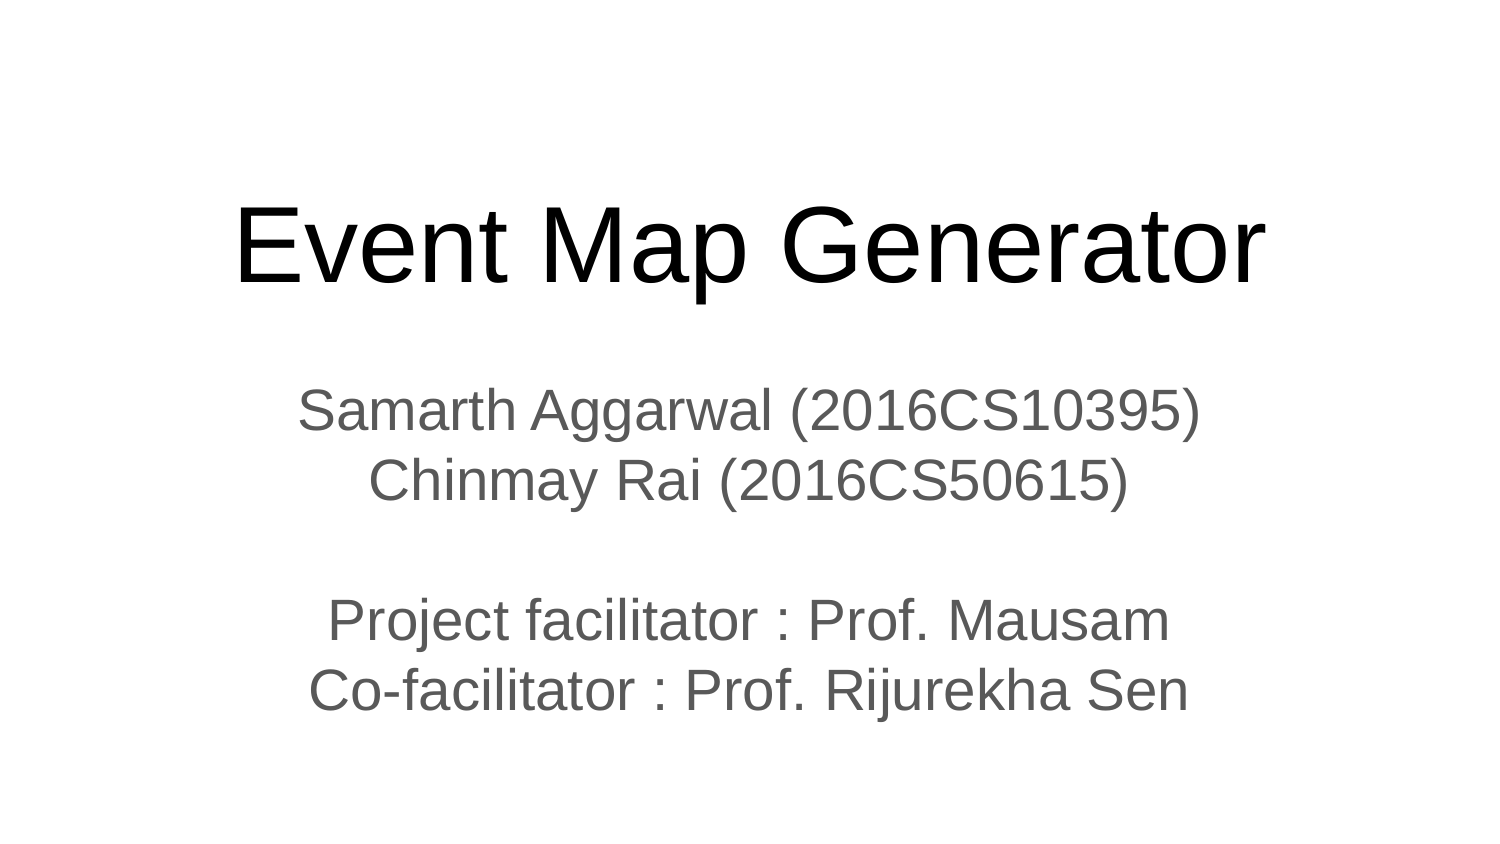

# Event Map Generator
Samarth Aggarwal (2016CS10395)
Chinmay Rai (2016CS50615)
Project facilitator : Prof. Mausam
Co-facilitator : Prof. Rijurekha Sen